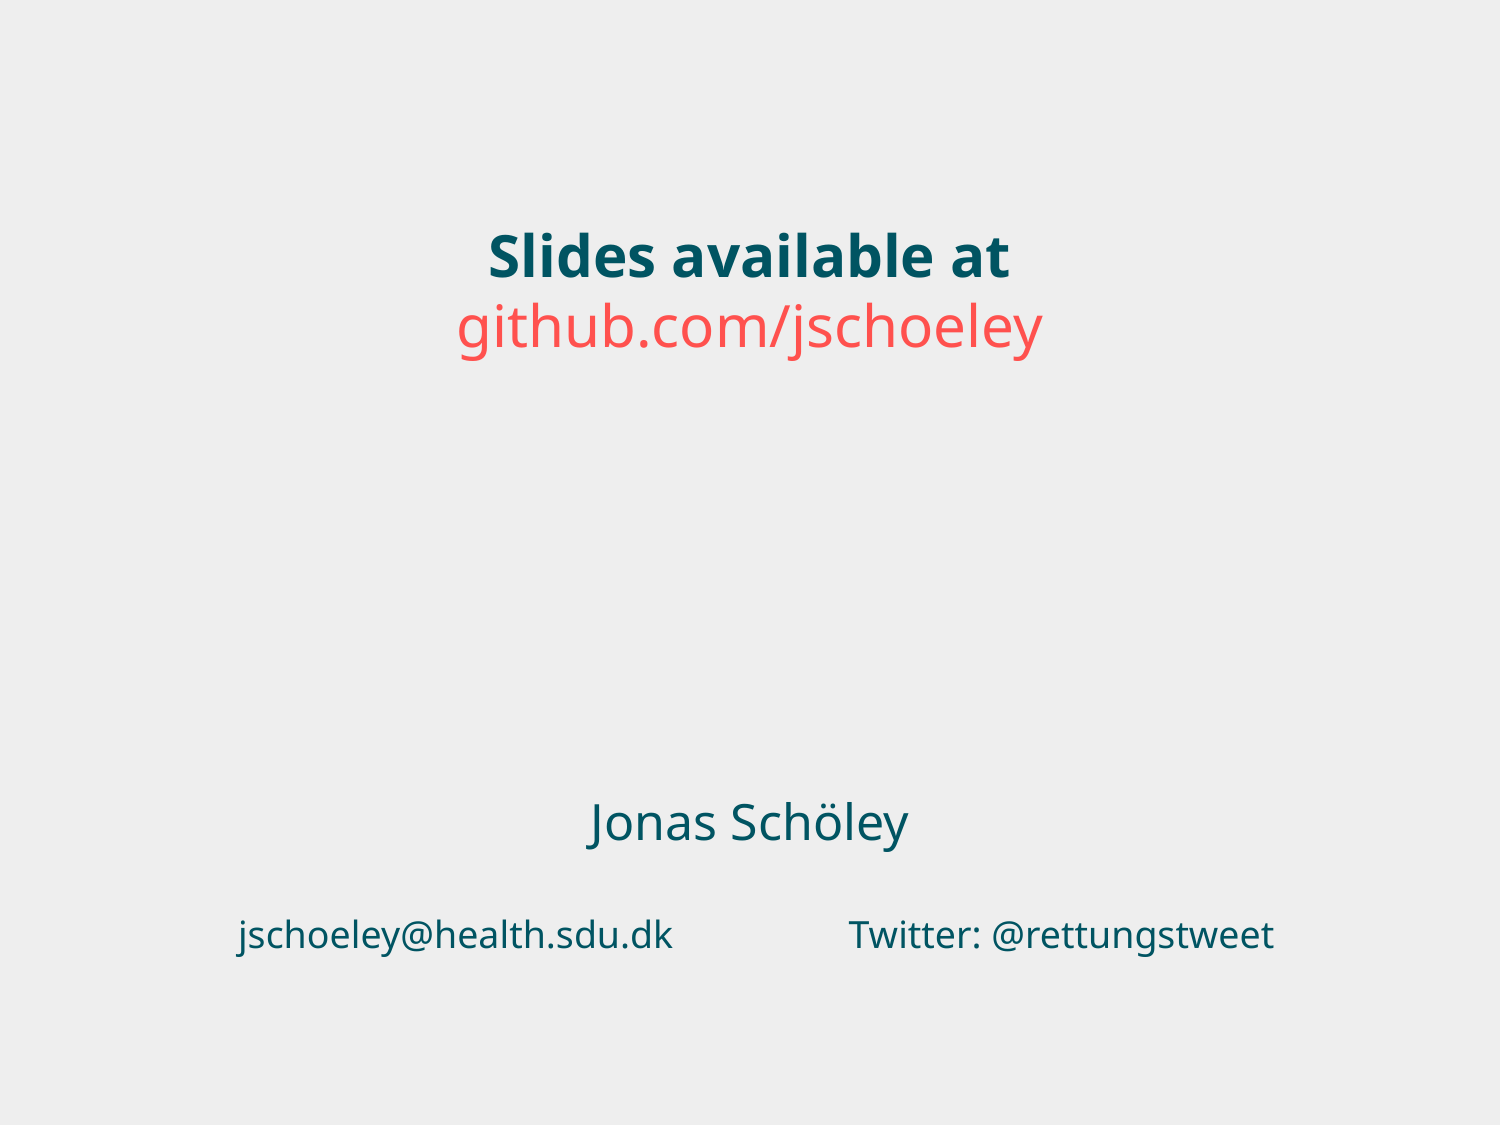

Slides available at
github.com/jschoeley
Jonas Schöley
jschoeley@health.sdu.dk
Twitter: @rettungstweet